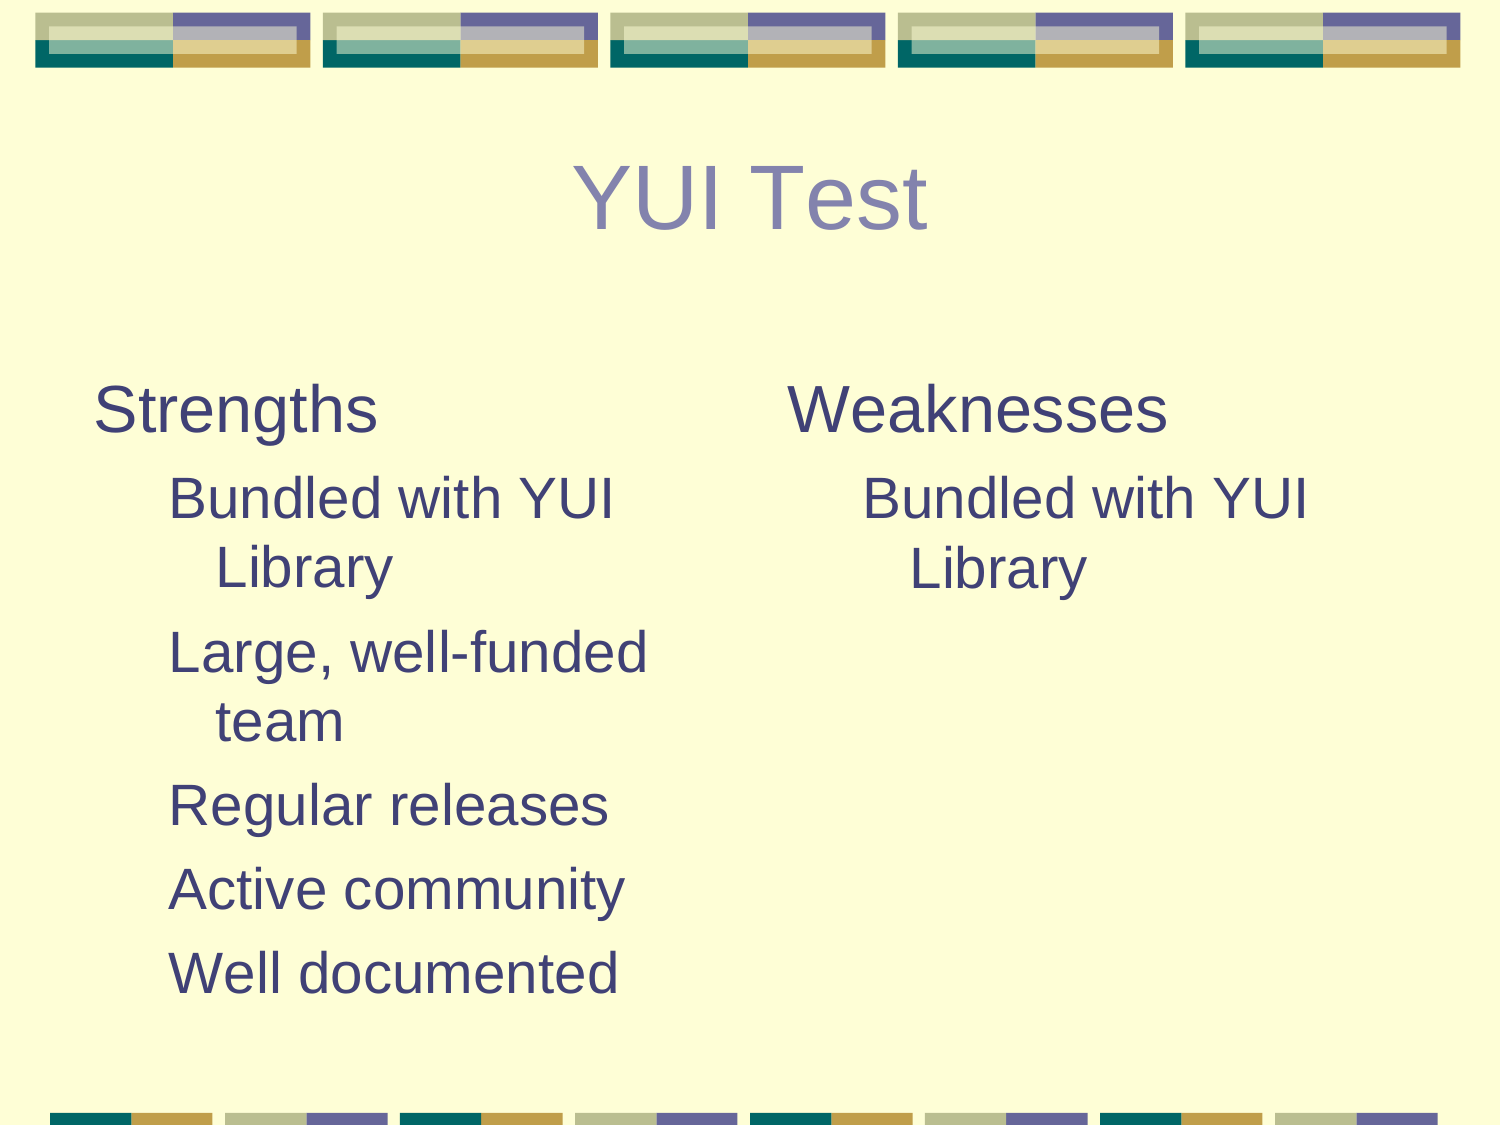

# YUI Test
Strengths
Bundled with YUI Library
Large, well-funded team
Regular releases
Active community
Well documented
Weaknesses
Bundled with YUI Library